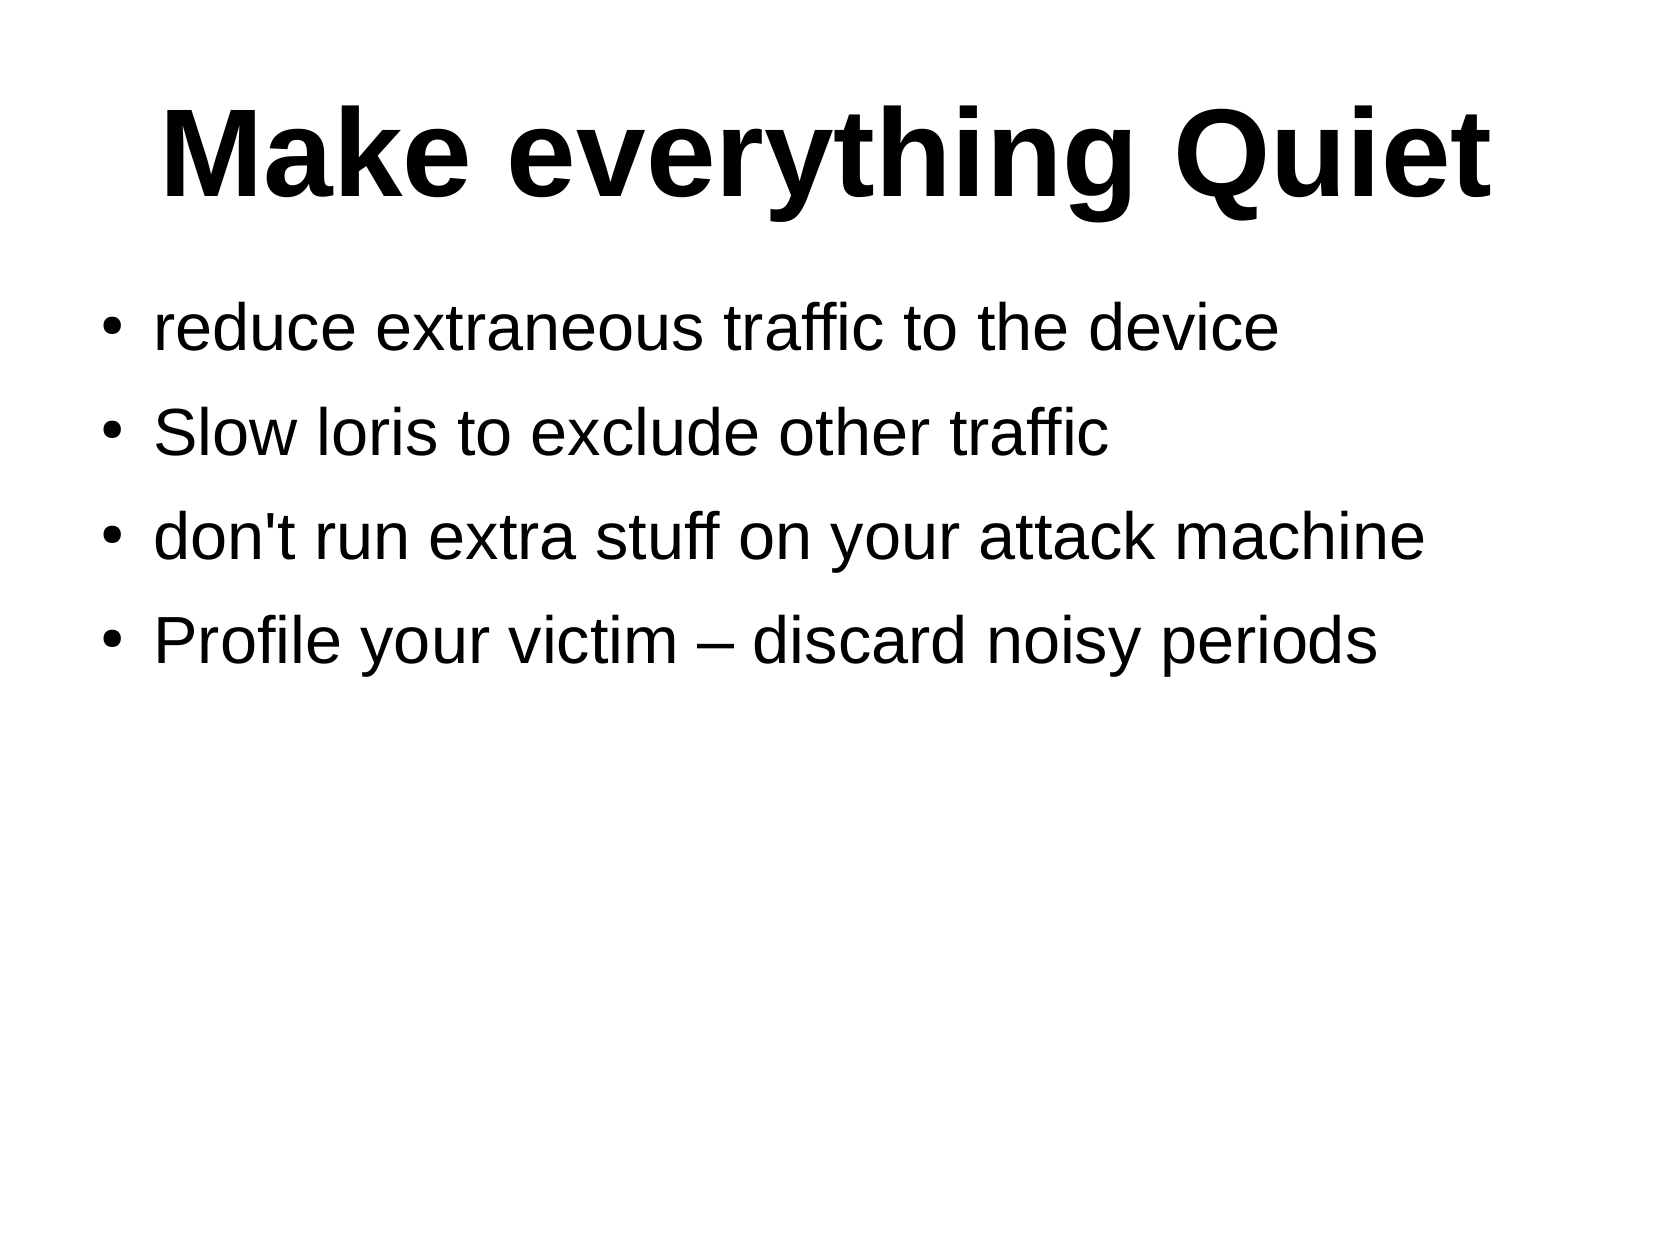

# Make everything Quiet
reduce extraneous traffic to the device
Slow loris to exclude other traffic
don't run extra stuff on your attack machine
Profile your victim – discard noisy periods